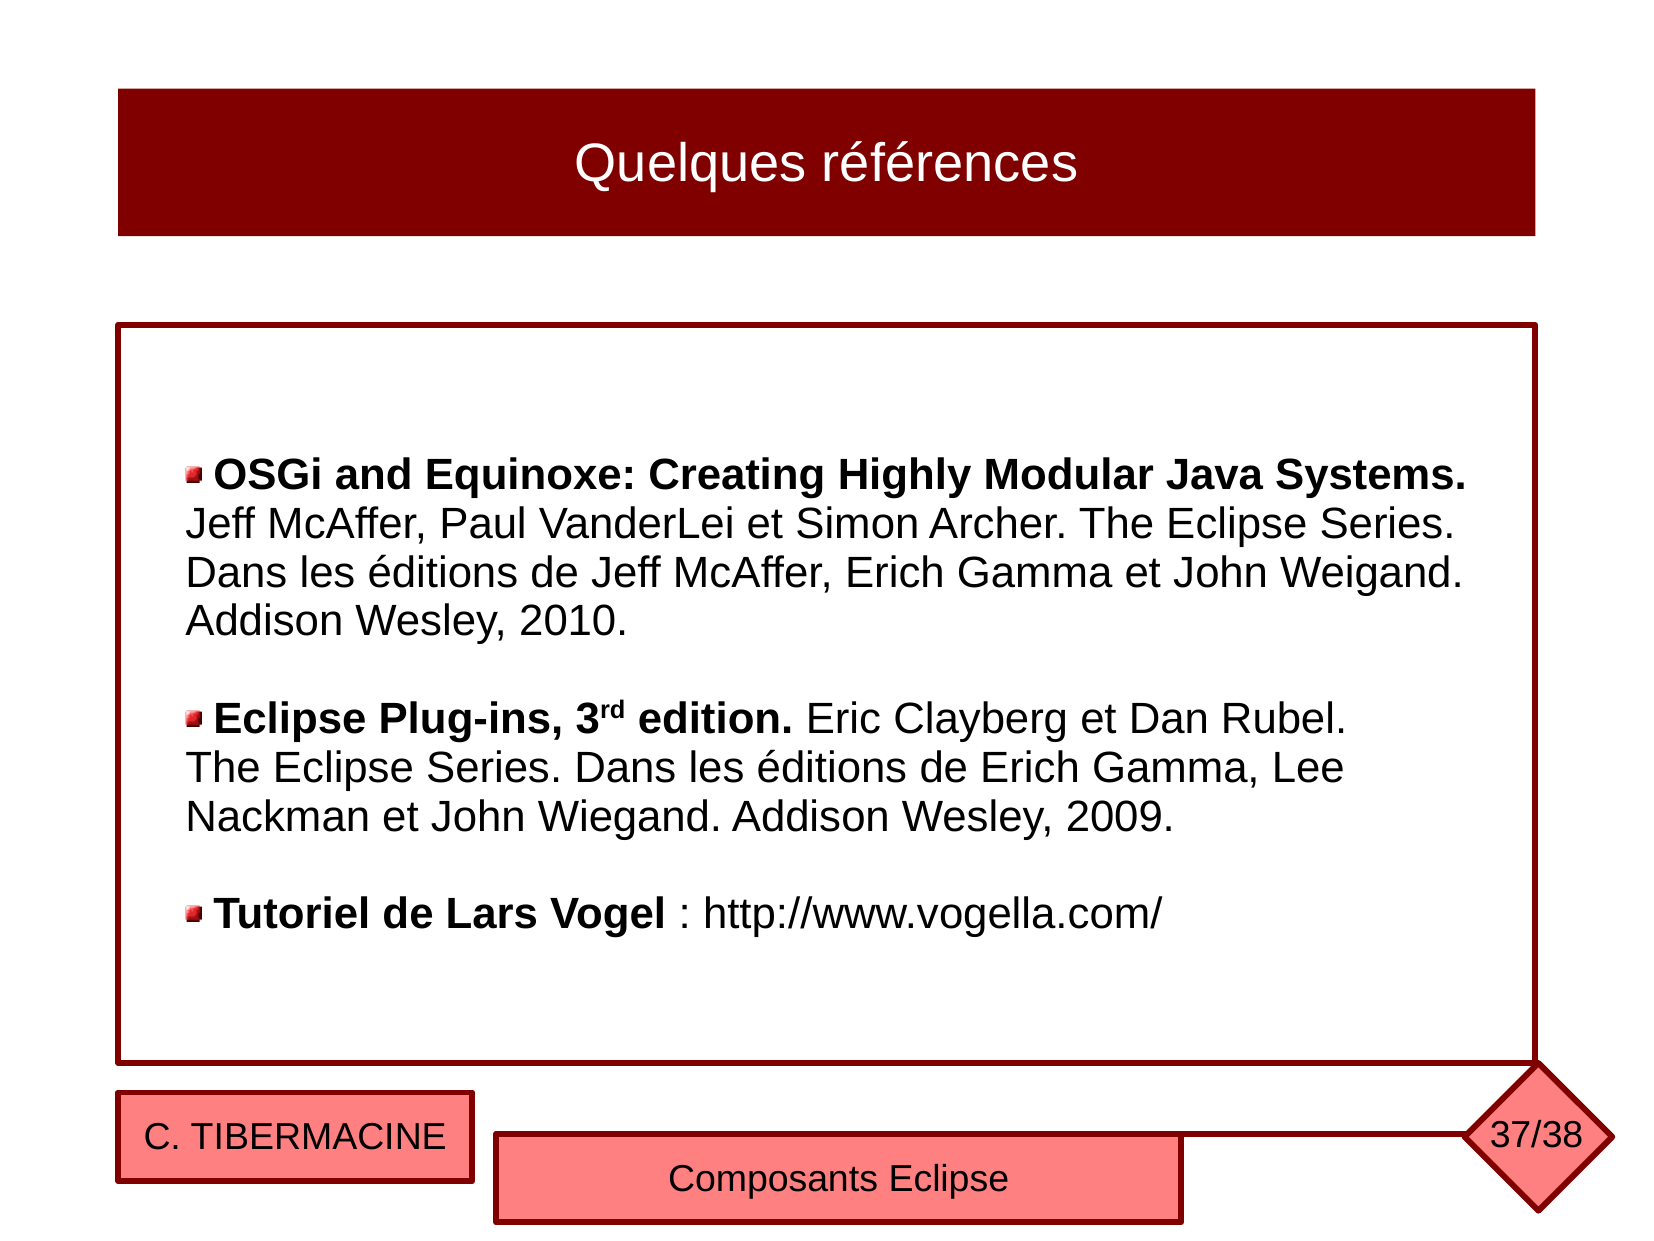

Quelques références
 OSGi and Equinoxe: Creating Highly Modular Java Systems.
Jeff McAffer, Paul VanderLei et Simon Archer. The Eclipse Series.
Dans les éditions de Jeff McAffer, Erich Gamma et John Weigand.
Addison Wesley, 2010.
 Eclipse Plug-ins, 3rd edition. Eric Clayberg et Dan Rubel.
The Eclipse Series. Dans les éditions de Erich Gamma, Lee
Nackman et John Wiegand. Addison Wesley, 2009.
 Tutoriel de Lars Vogel : http://www.vogella.com/
C. TIBERMACINE
Composants Eclipse